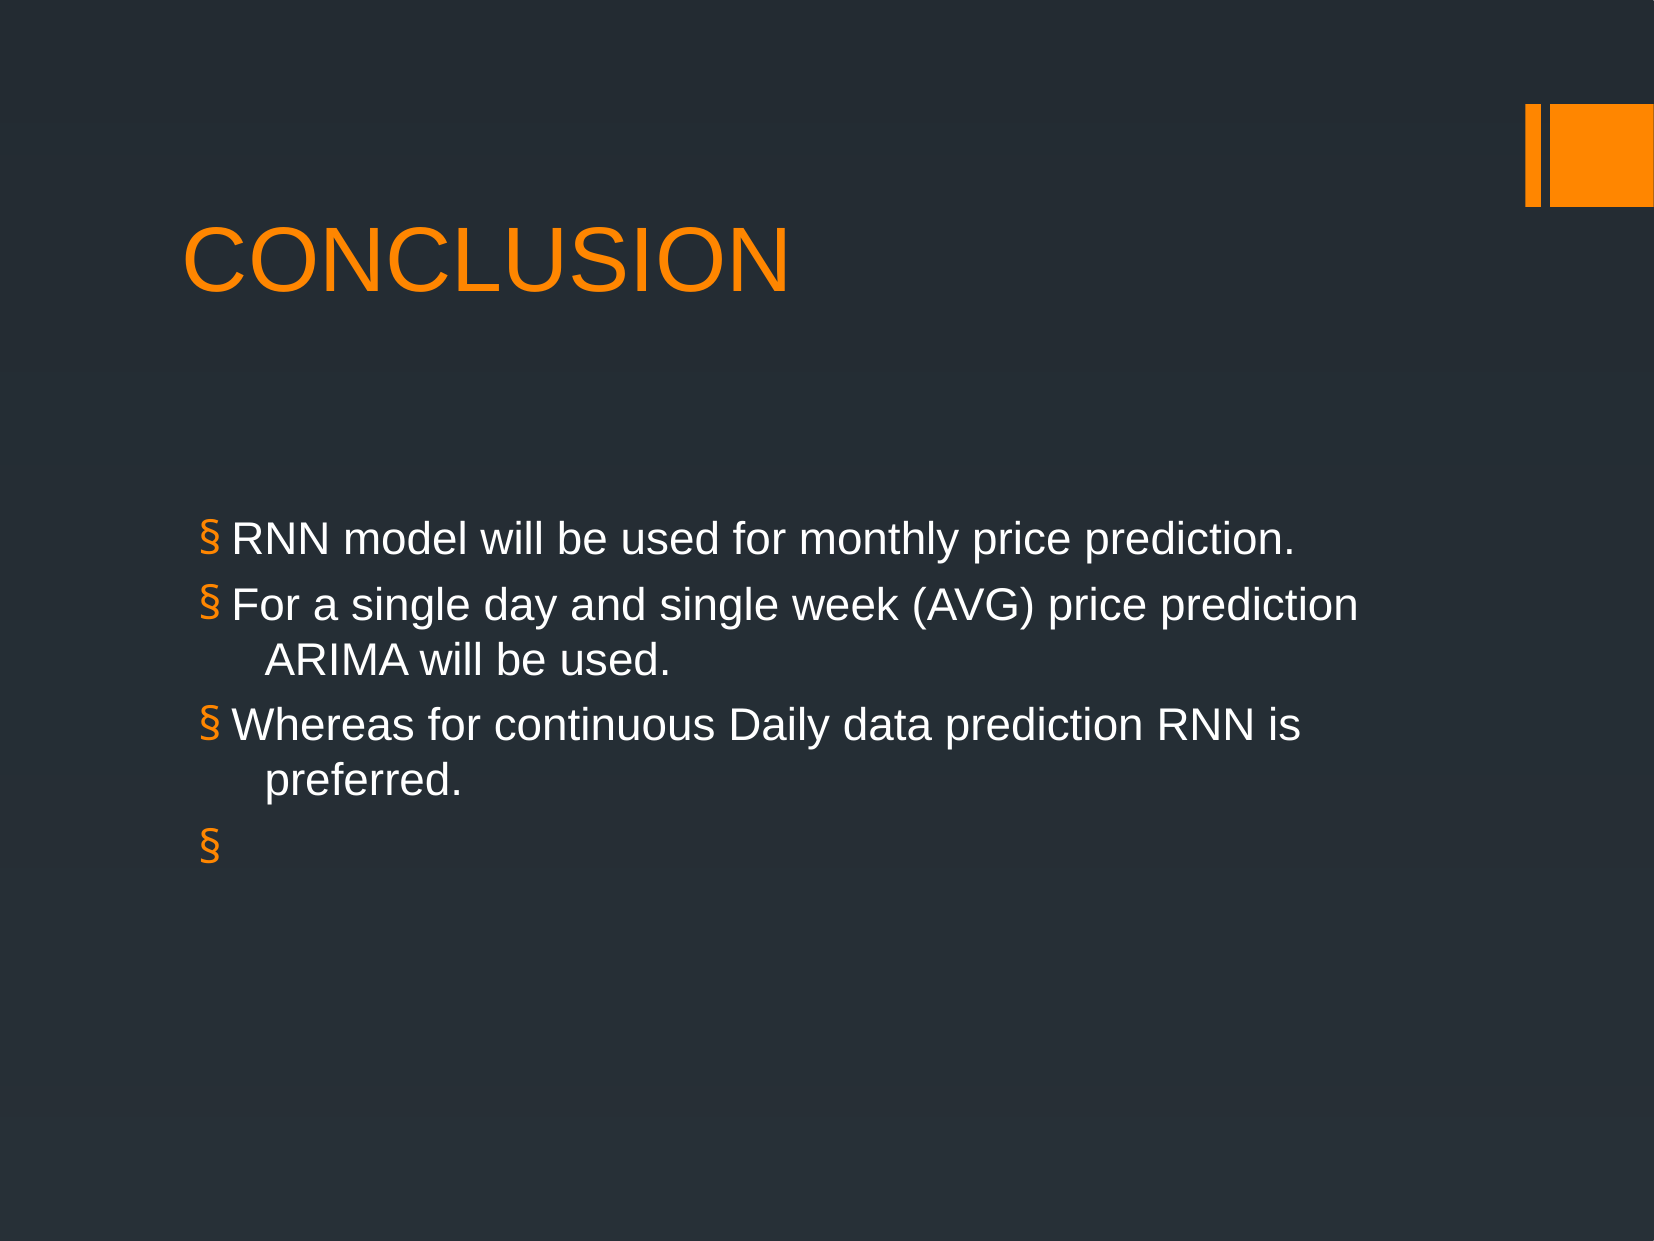

# CONCLUSION
RNN model will be used for monthly price prediction.
For a single day and single week (AVG) price prediction ARIMA will be used.
Whereas for continuous Daily data prediction RNN is preferred.